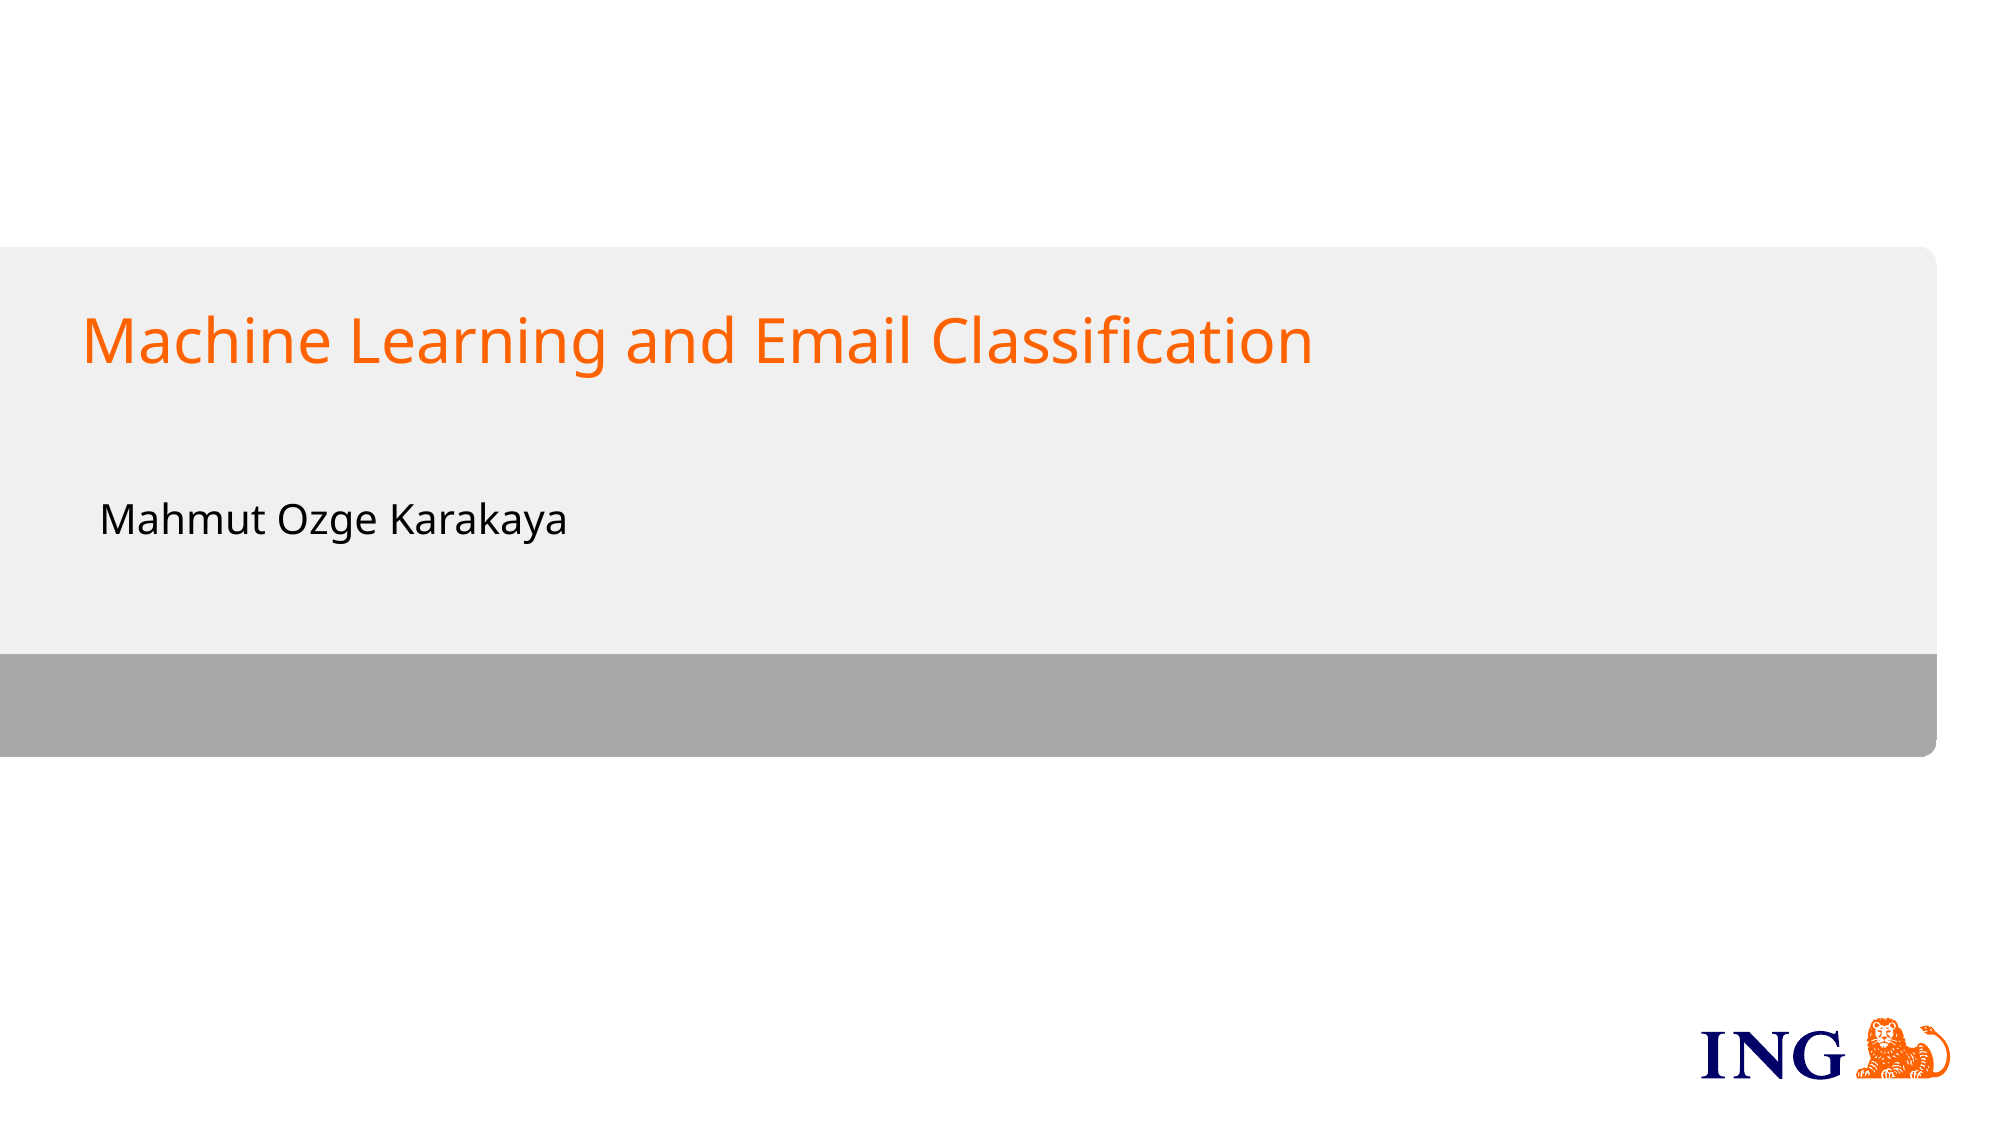

Machine Learning and Email Classification
Mahmut Ozge Karakaya